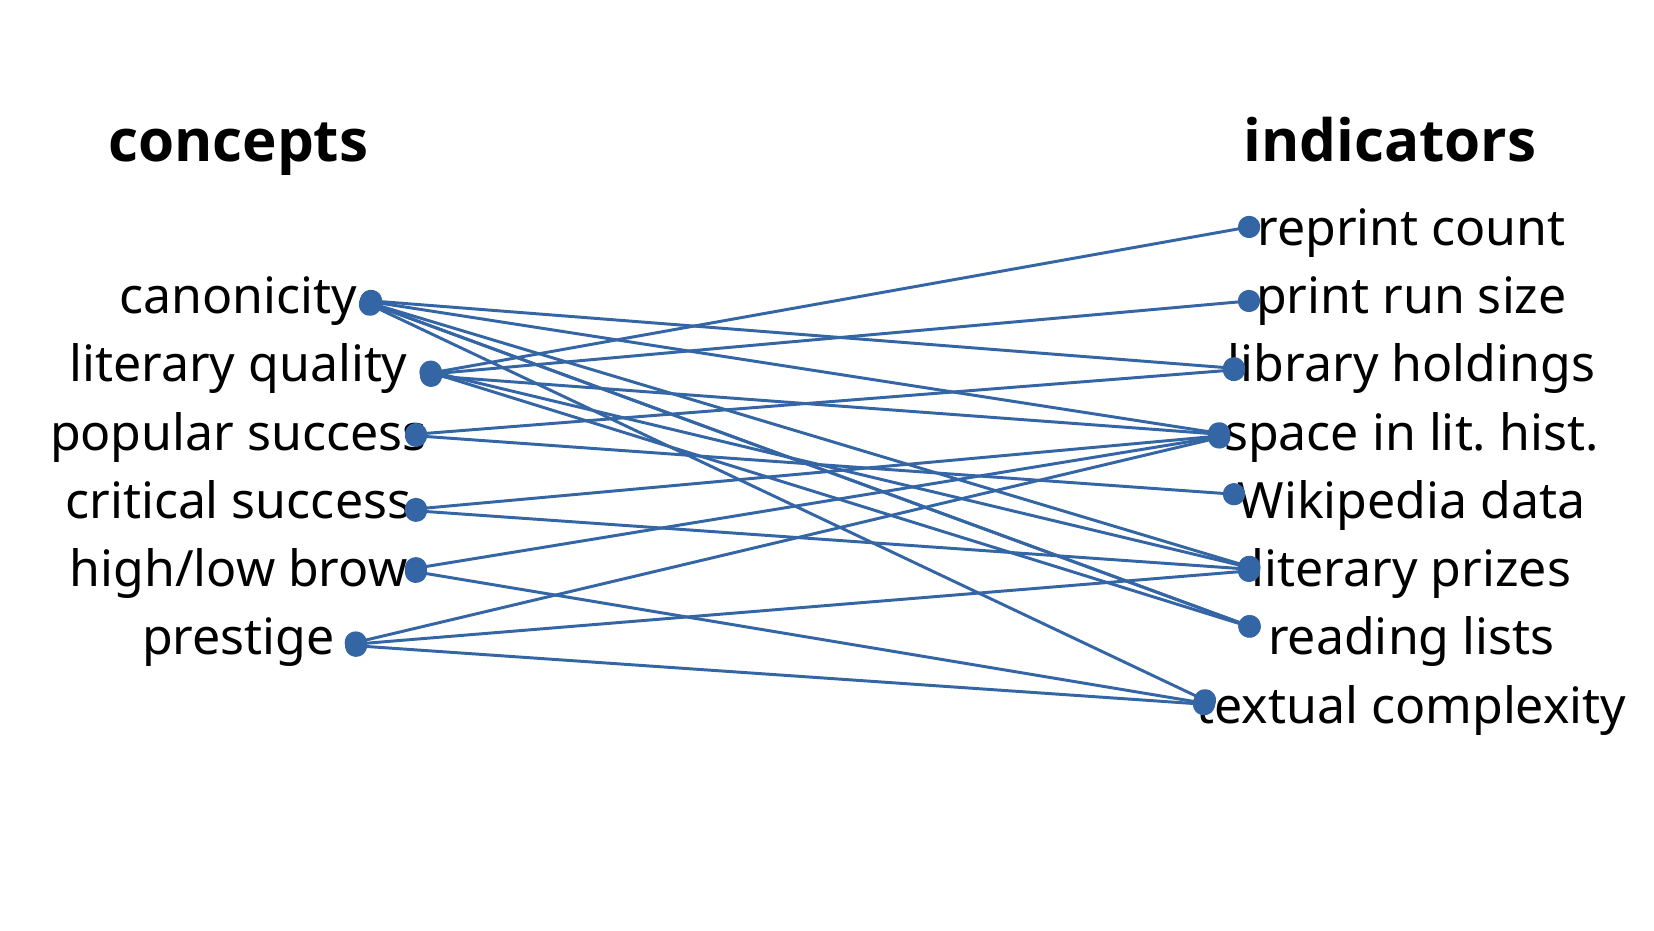

canonicity
literary quality
popular success
critical success
high/low brow
prestige
reprint count
print run size
library holdings
space in lit. hist.
Wikipedia data
literary prizes
reading lists
textual complexity
concepts
indicators